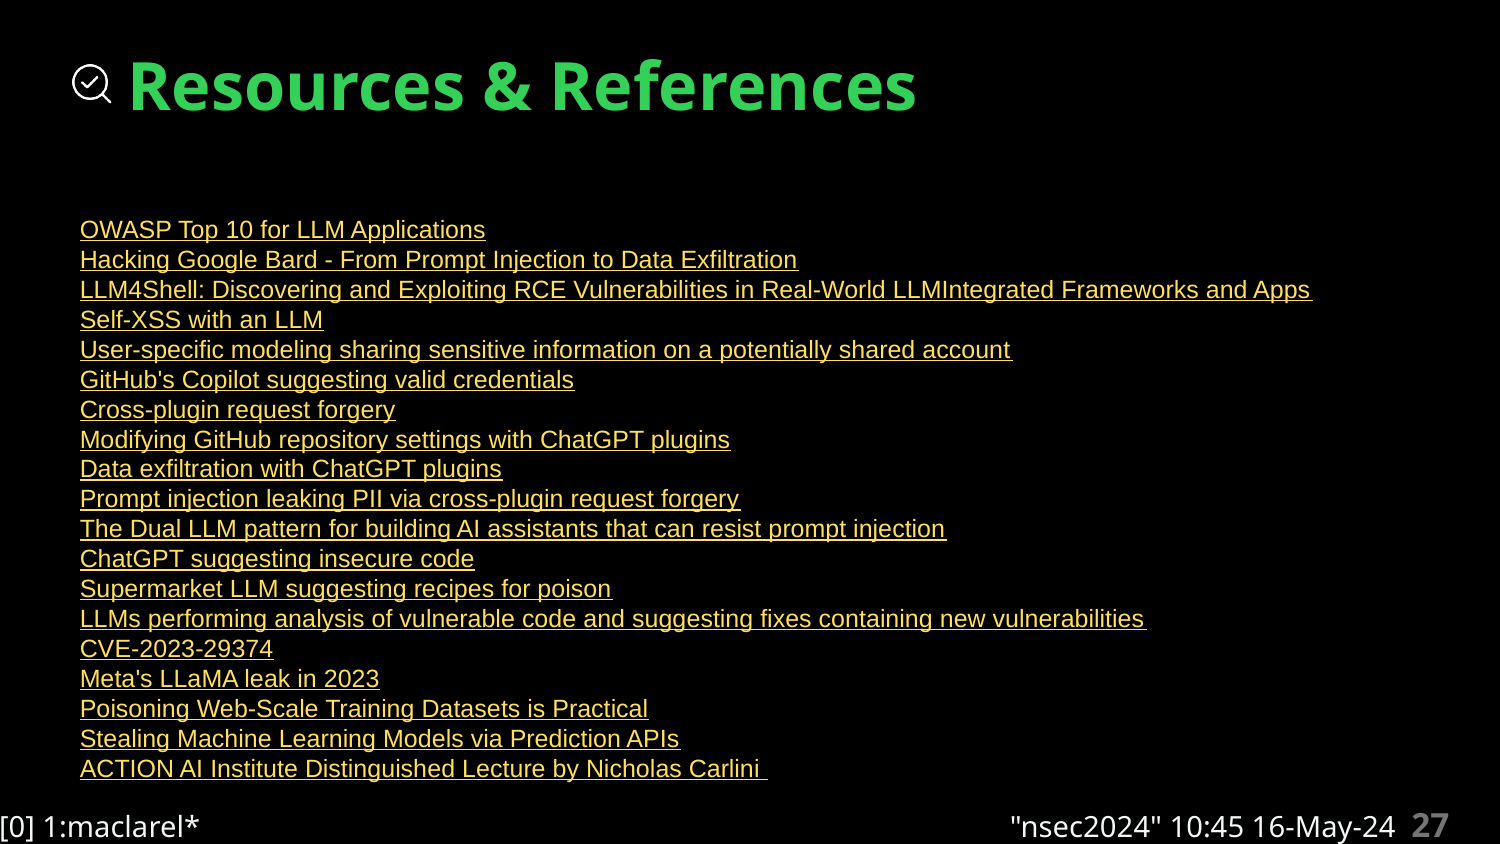

Resources & References
OWASP Top 10 for LLM Applications
Hacking Google Bard - From Prompt Injection to Data Exfiltration
LLM4Shell: Discovering and Exploiting RCE Vulnerabilities in Real-World LLMIntegrated Frameworks and Apps
Self-XSS with an LLM
User-specific modeling sharing sensitive information on a potentially shared account
GitHub's Copilot suggesting valid credentials
Cross-plugin request forgery
Modifying GitHub repository settings with ChatGPT plugins
Data exfiltration with ChatGPT plugins
Prompt injection leaking PII via cross-plugin request forgery
The Dual LLM pattern for building AI assistants that can resist prompt injection
ChatGPT suggesting insecure code
Supermarket LLM suggesting recipes for poison
LLMs performing analysis of vulnerable code and suggesting fixes containing new vulnerabilities
CVE-2023-29374
Meta's LLaMA leak in 2023
Poisoning Web-Scale Training Datasets is Practical
Stealing Machine Learning Models via Prediction APIs
ACTION AI Institute Distinguished Lecture by Nicholas Carlini
[0] 1:maclarel* "nsec2024" 10:45 16-May-24 27